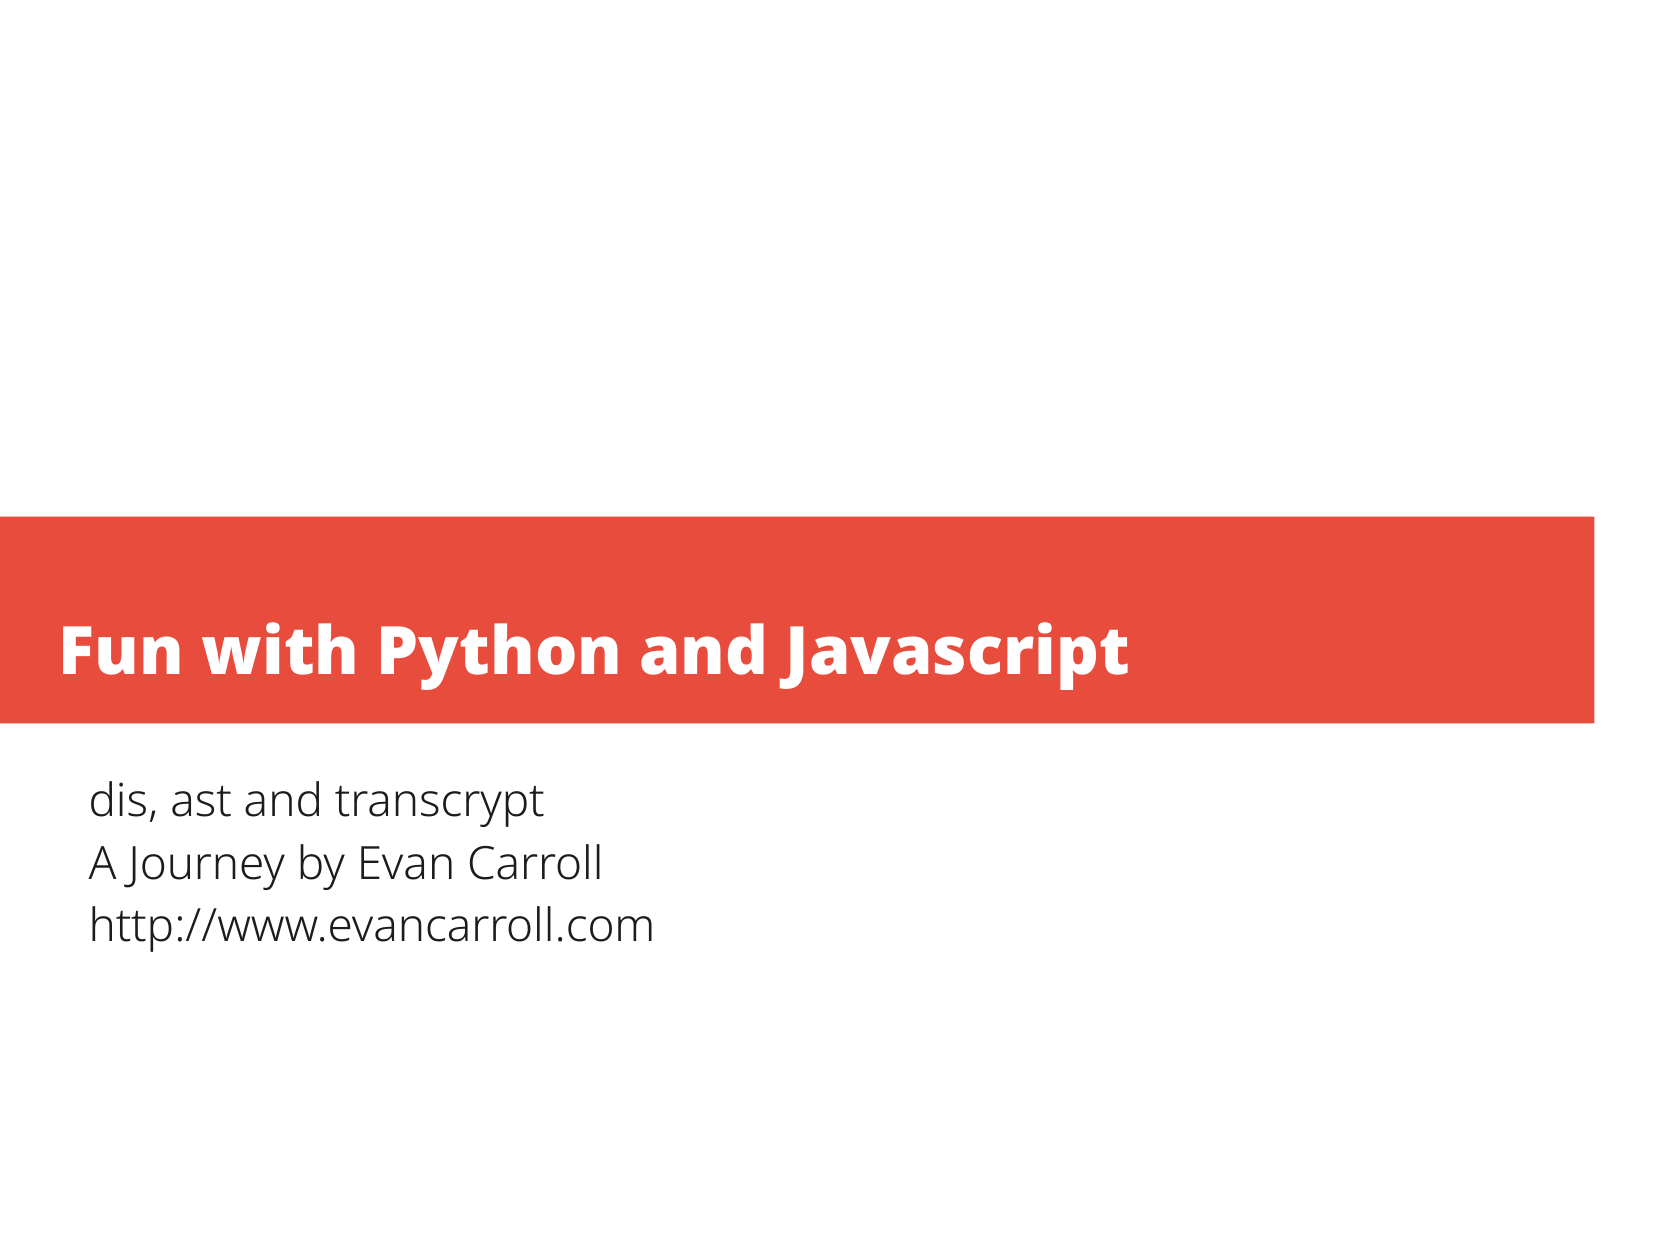

# Fun with Python and Javascript
dis, ast and transcrypt
A Journey by Evan Carroll
http://www.evancarroll.com